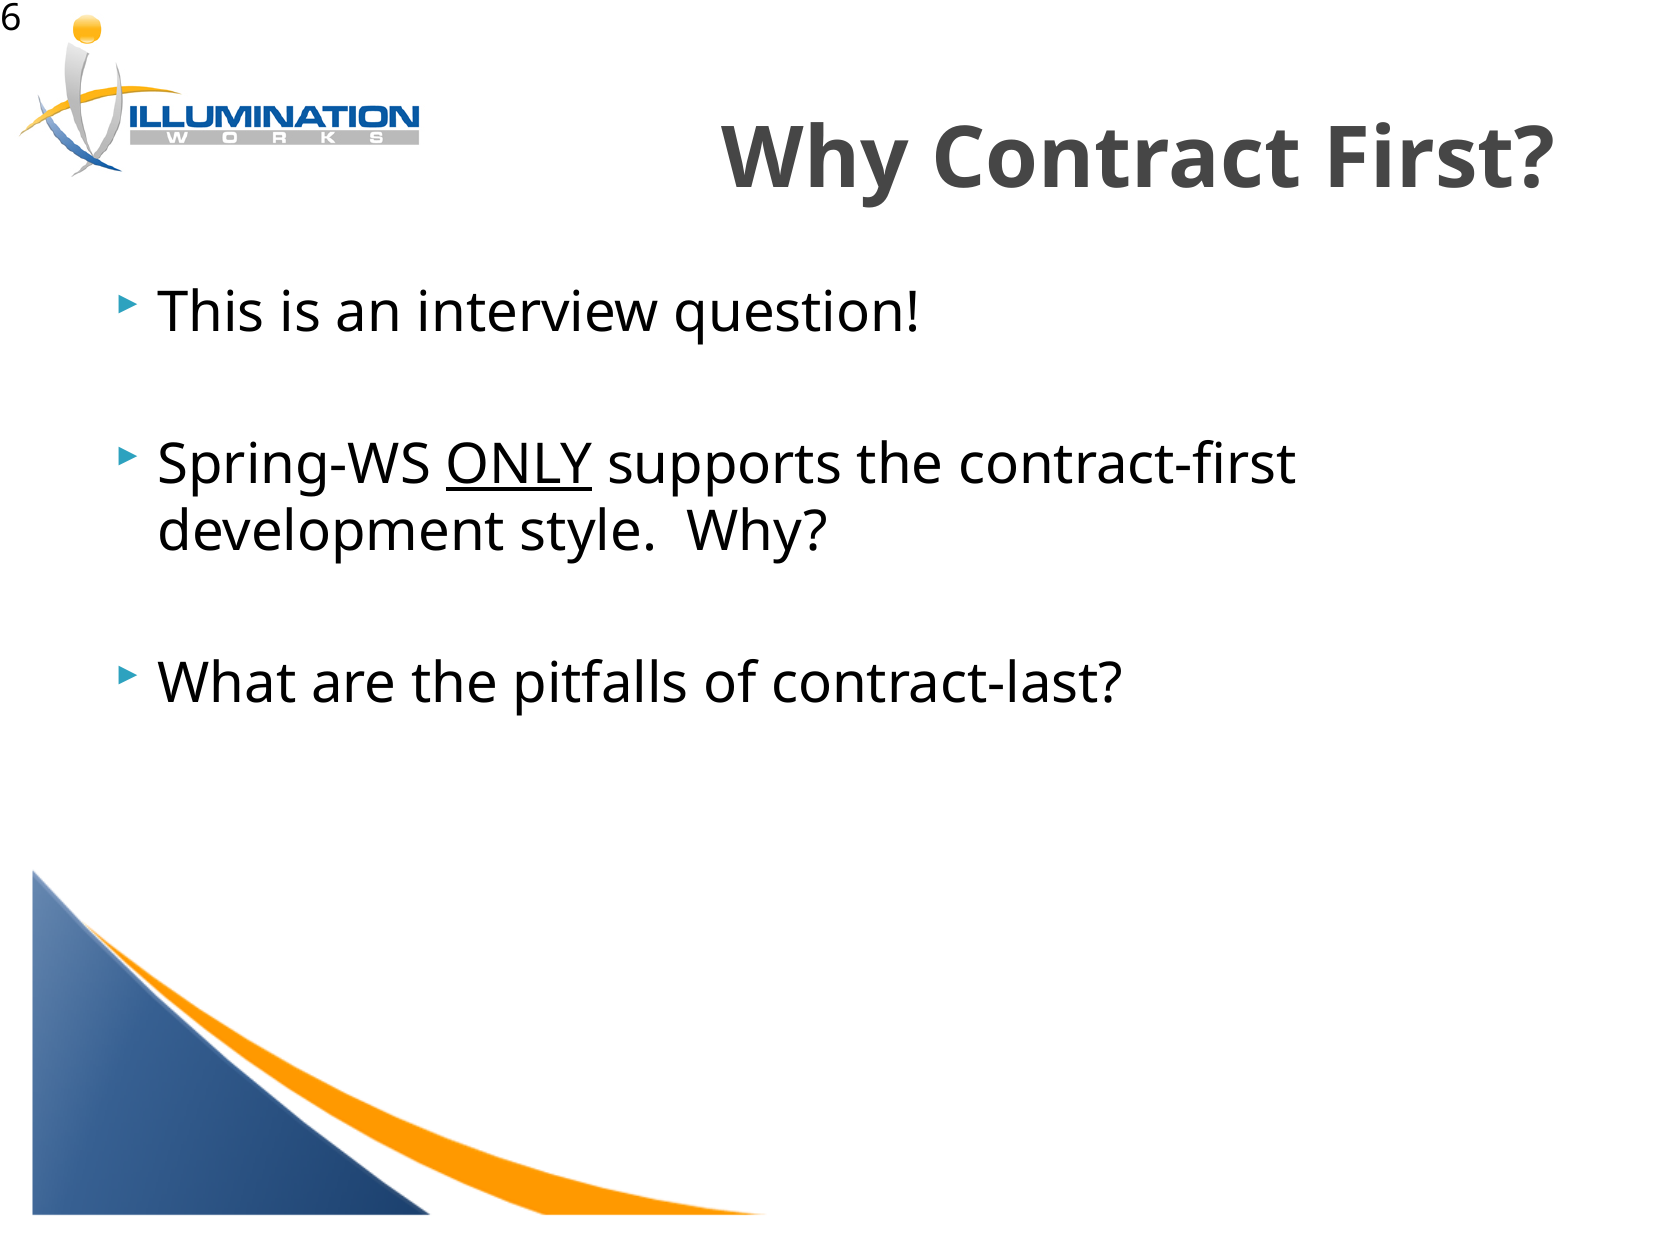

Why Contract First?
# This is an interview question!
Spring-WS ONLY supports the contract-first development style. Why?
What are the pitfalls of contract-last?